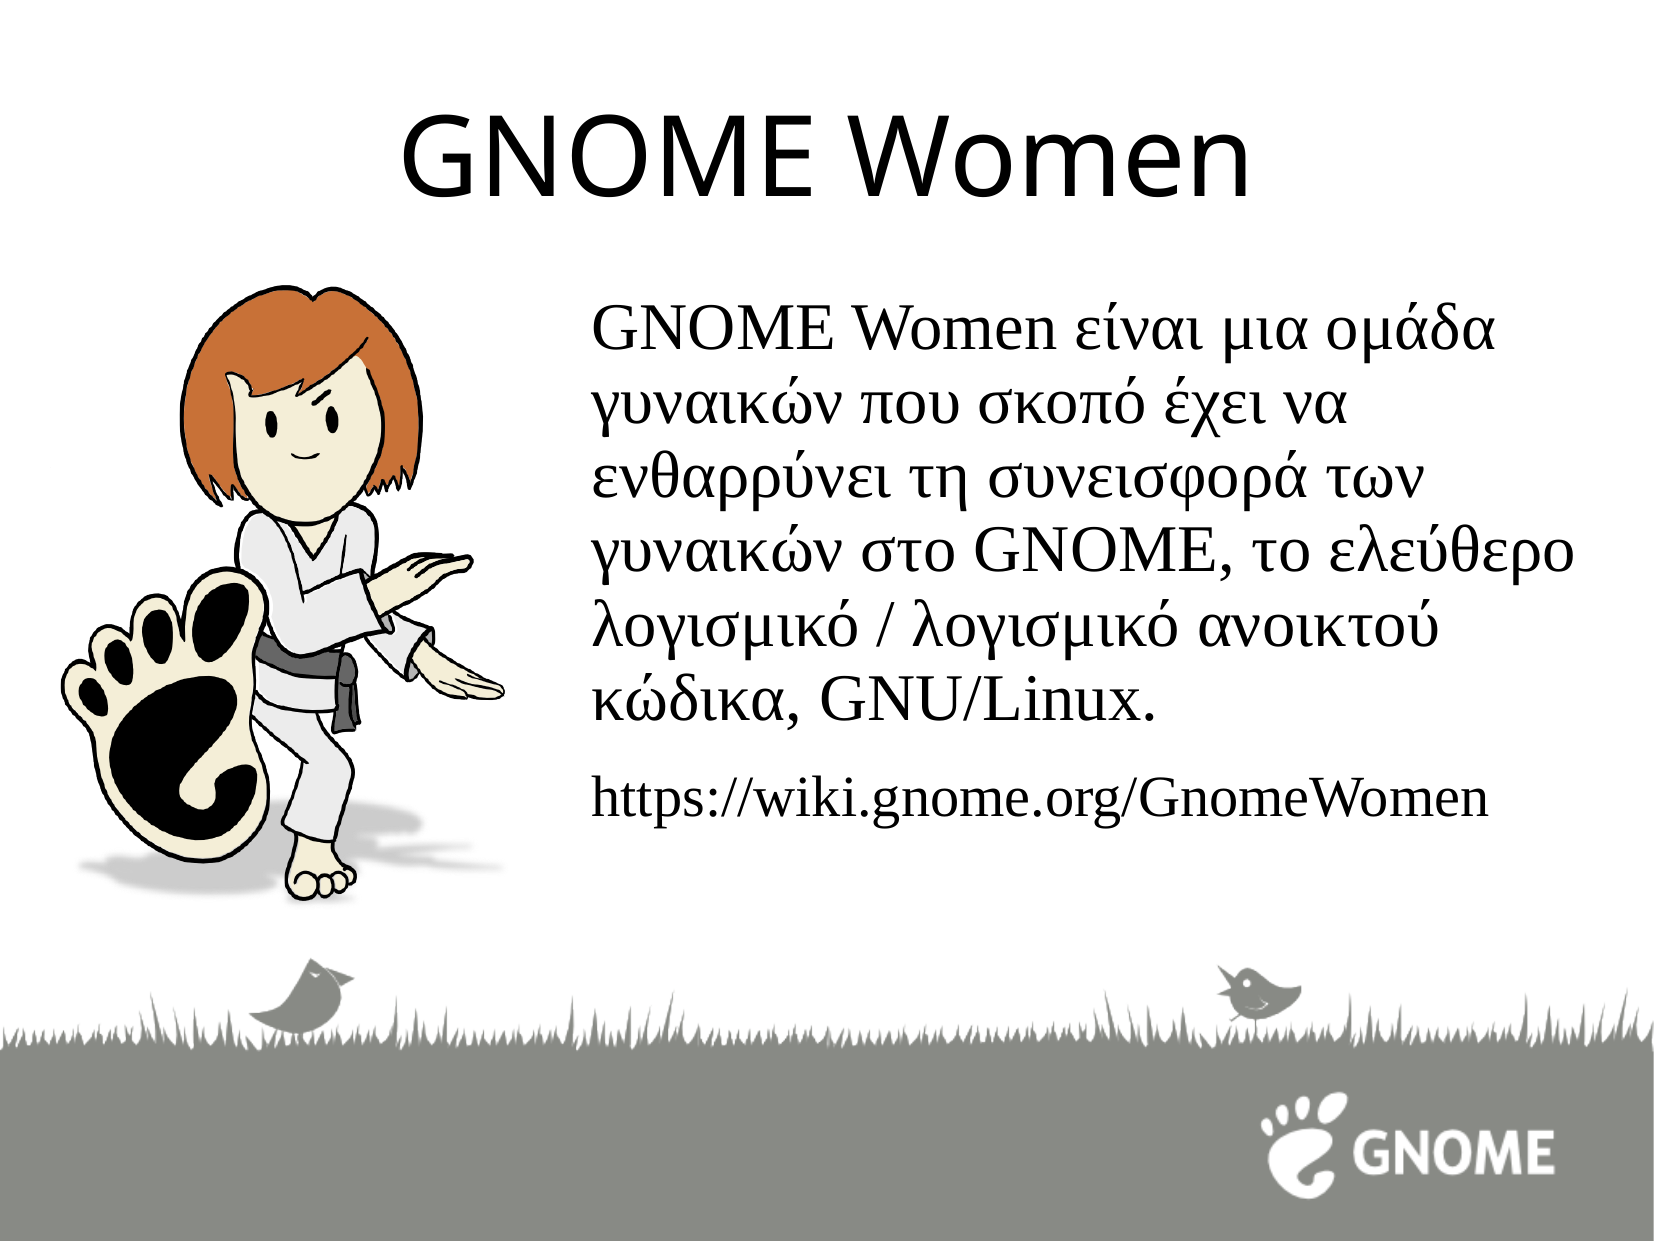

# GNOME Women
GNOME Women είναι μια ομάδα γυναικών που σκοπό έχει να ενθαρρύνει τη συνεισφορά των γυναικών στο GNOME, το ελεύθερο λογισμικό / λογισμικό ανοικτού κώδικα, GNU/Linux.
https://wiki.gnome.org/GnomeWomen